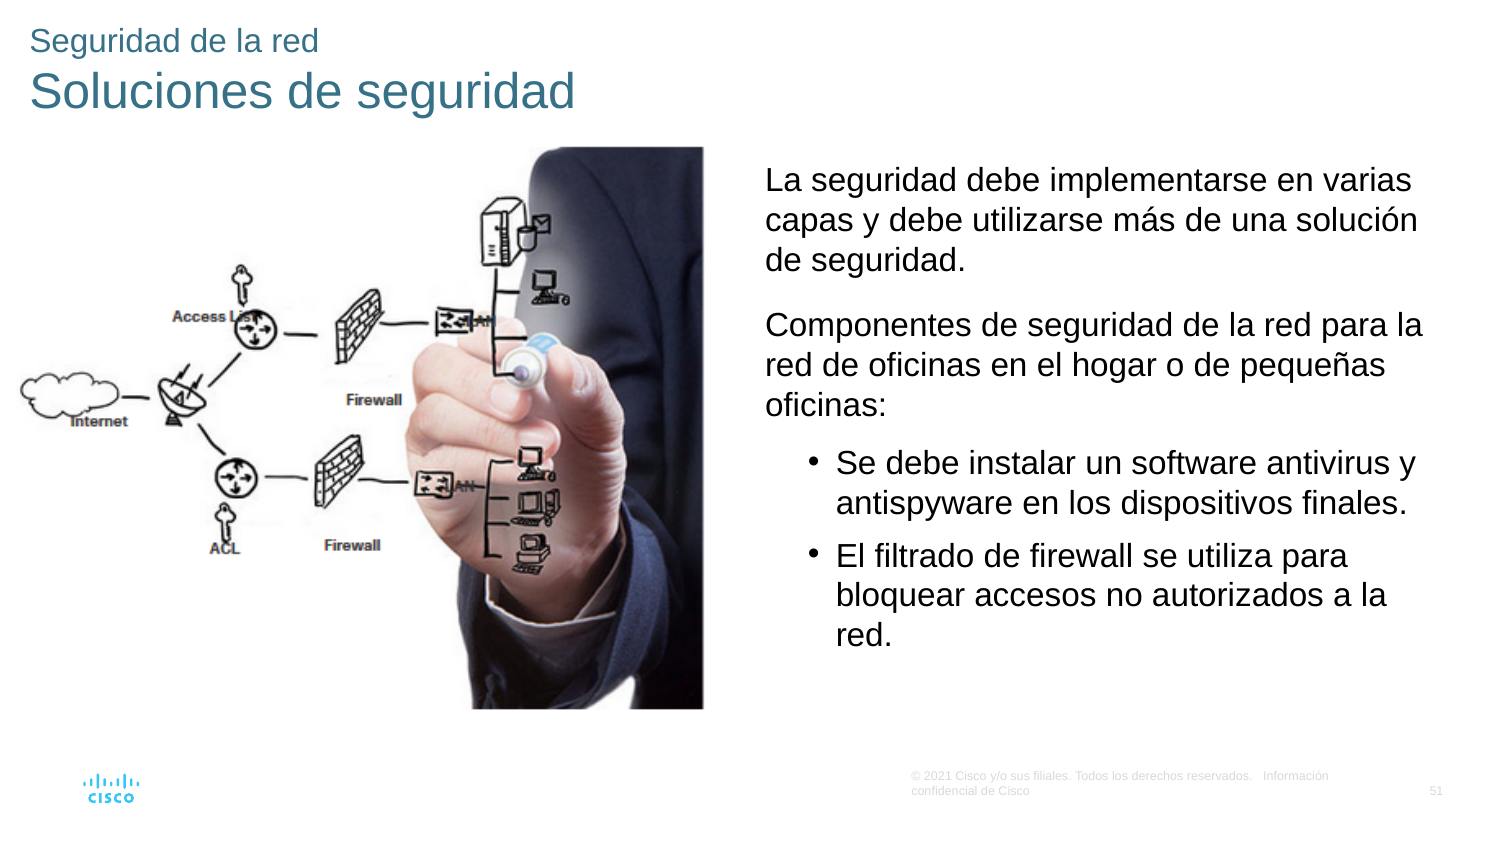

# Seguridad de la red Soluciones de seguridad
La seguridad debe implementarse en varias capas y debe utilizarse más de una solución de seguridad.
Componentes de seguridad de la red para la red de oficinas en el hogar o de pequeñas oficinas:
Se debe instalar un software antivirus y antispyware en los dispositivos finales.
El filtrado de firewall se utiliza para bloquear accesos no autorizados a la red.